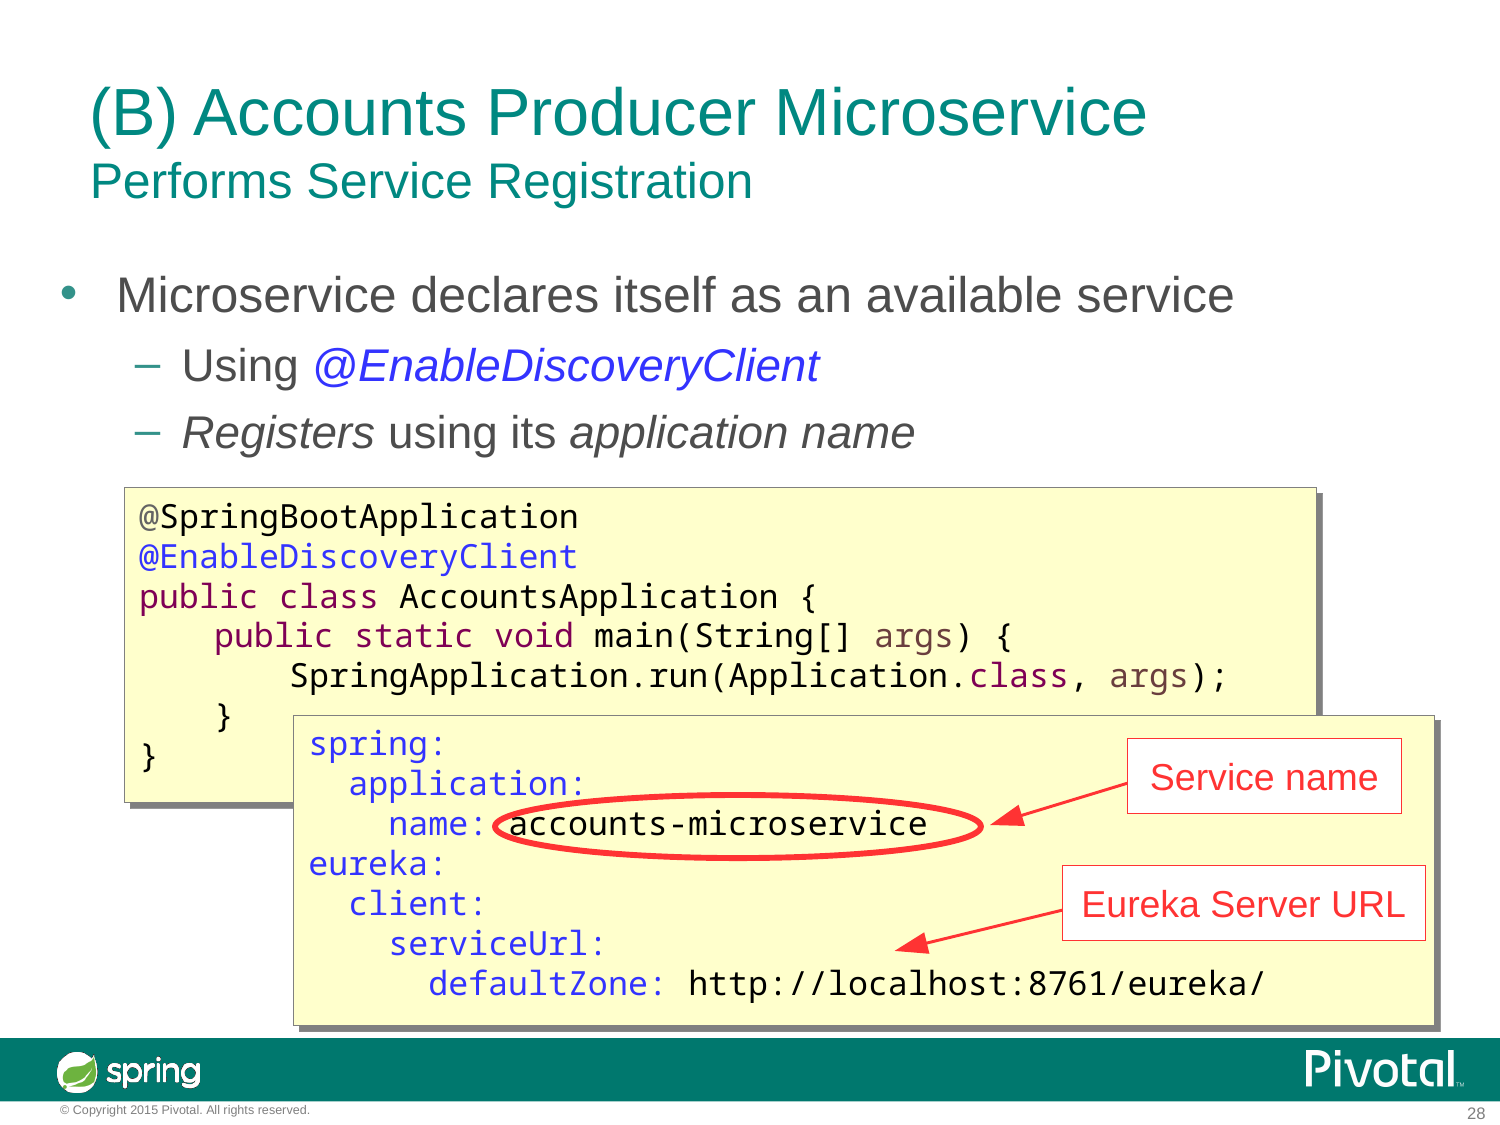

# (B) Accounts Producer Microservice Performs Service Registration
Microservice declares itself as an available service
Using @EnableDiscoveryClient
Registers using its application name
@SpringBootApplication
@EnableDiscoveryClient
public class AccountsApplication {
	public static void main(String[] args) {
		SpringApplication.run(Application.class, args);
	}
}
spring:
 application:
 name: accounts-microservice
eureka:
 client:
 serviceUrl:
 defaultZone: http://localhost:8761/eureka/
Service name
Eureka Server URL